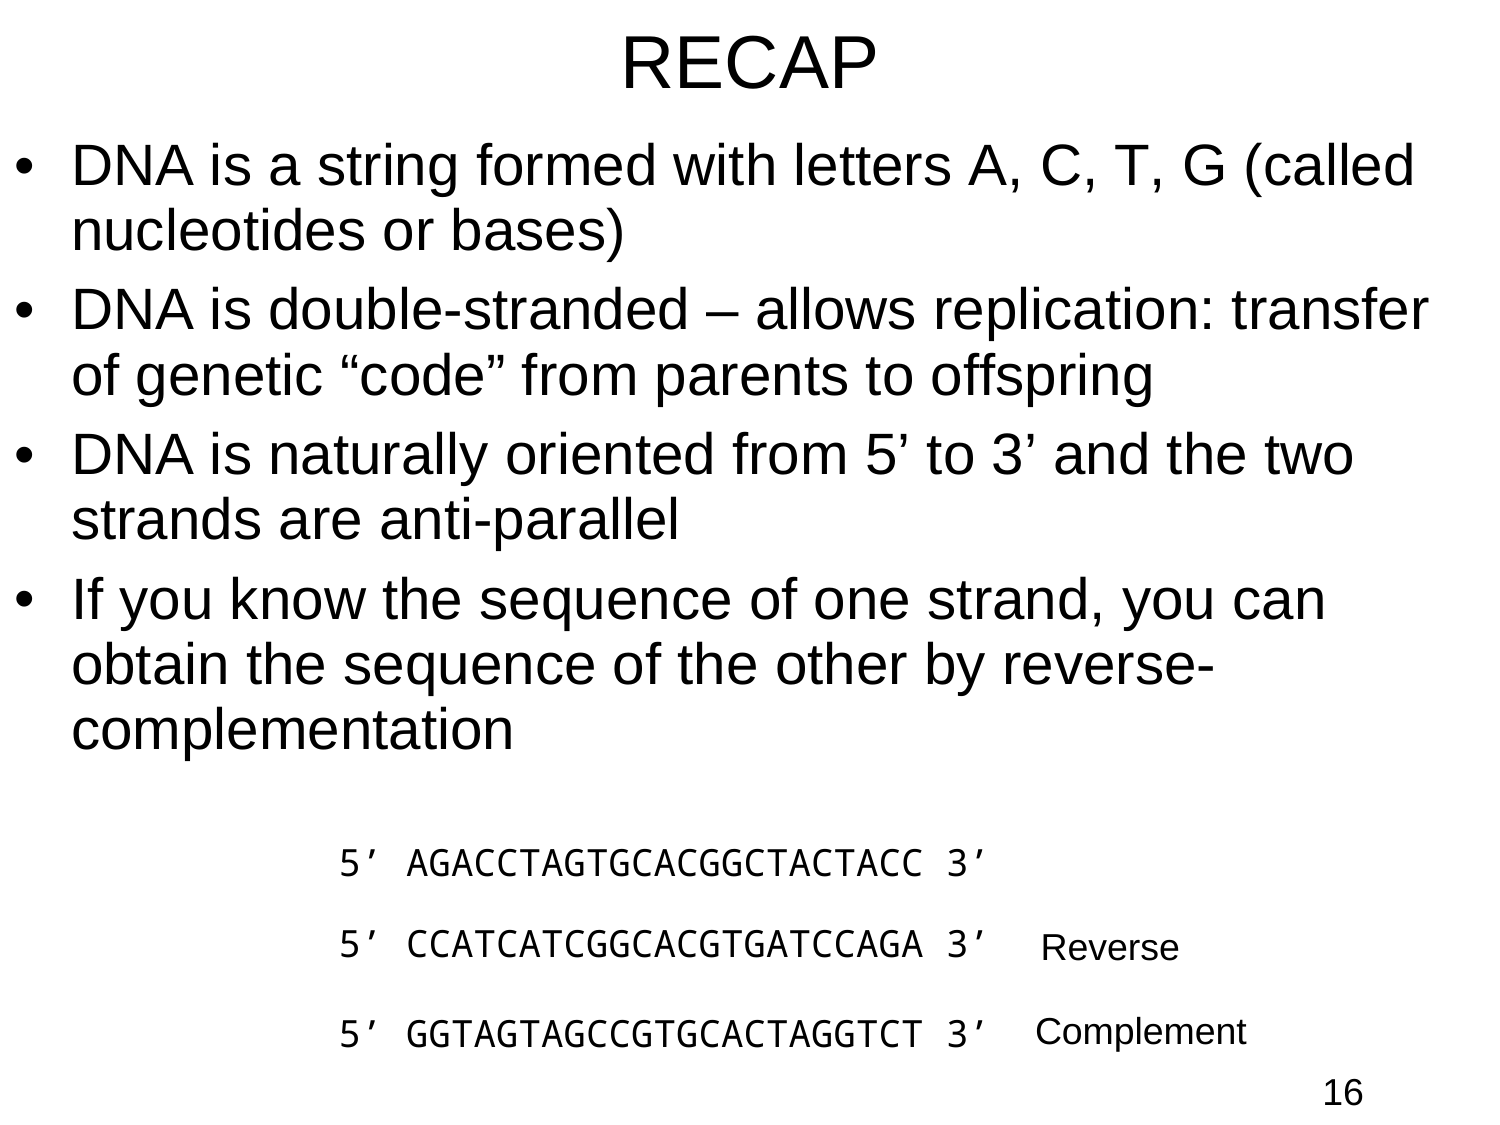

# RECAP
DNA is a string formed with letters A, C, T, G (called nucleotides or bases)
DNA is double-stranded – allows replication: transfer of genetic “code” from parents to offspring
DNA is naturally oriented from 5’ to 3’ and the two strands are anti-parallel
If you know the sequence of one strand, you can obtain the sequence of the other by reverse-complementation
5’ AGACCTAGTGCACGGCTACTACC 3’
5’ CCATCATCGGCACGTGATCCAGA 3’
Reverse
Complement
5’ GGTAGTAGCCGTGCACTAGGTCT 3’
16